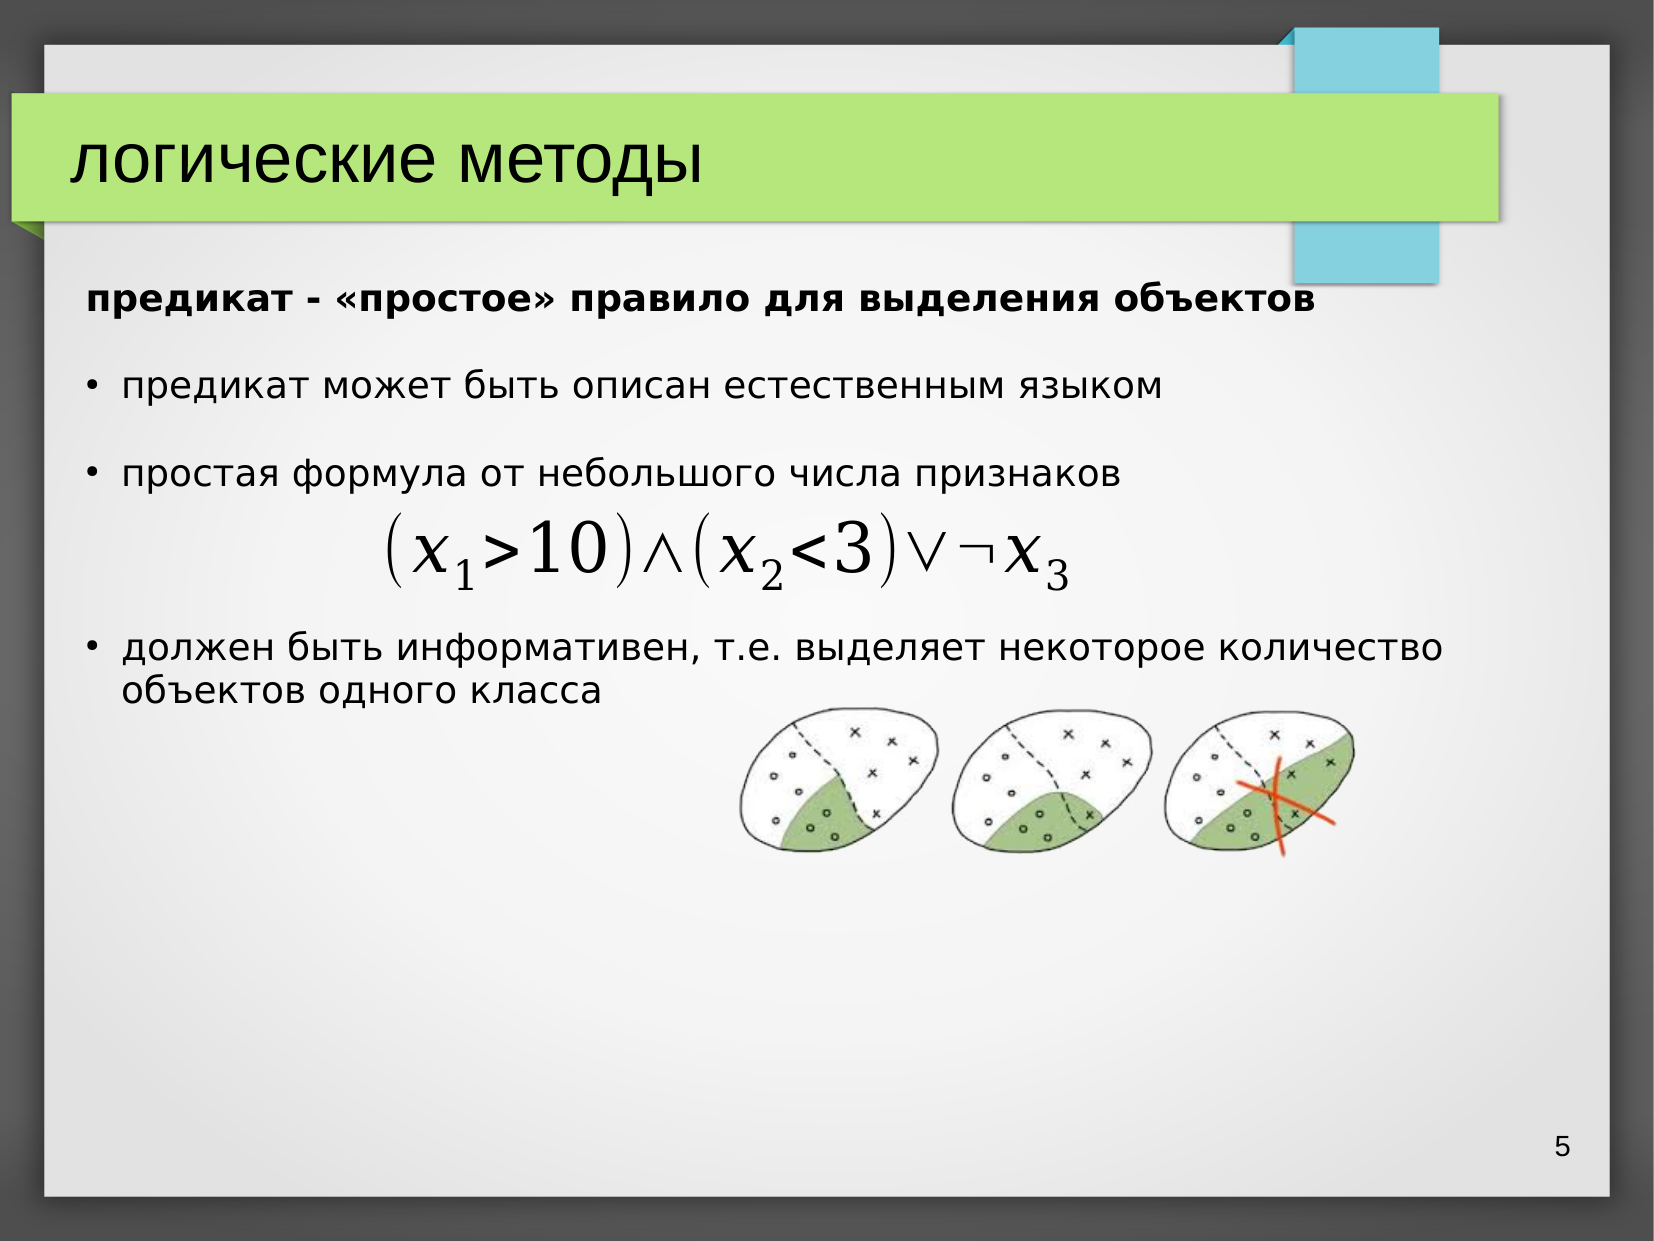

# логические методы
предикат - «простое» правило для выделения объектов
предикат может быть описан естественным языком
простая формула от небольшого числа признаков
должен быть информативен, т.е. выделяет некоторое количество объектов одного класса
5